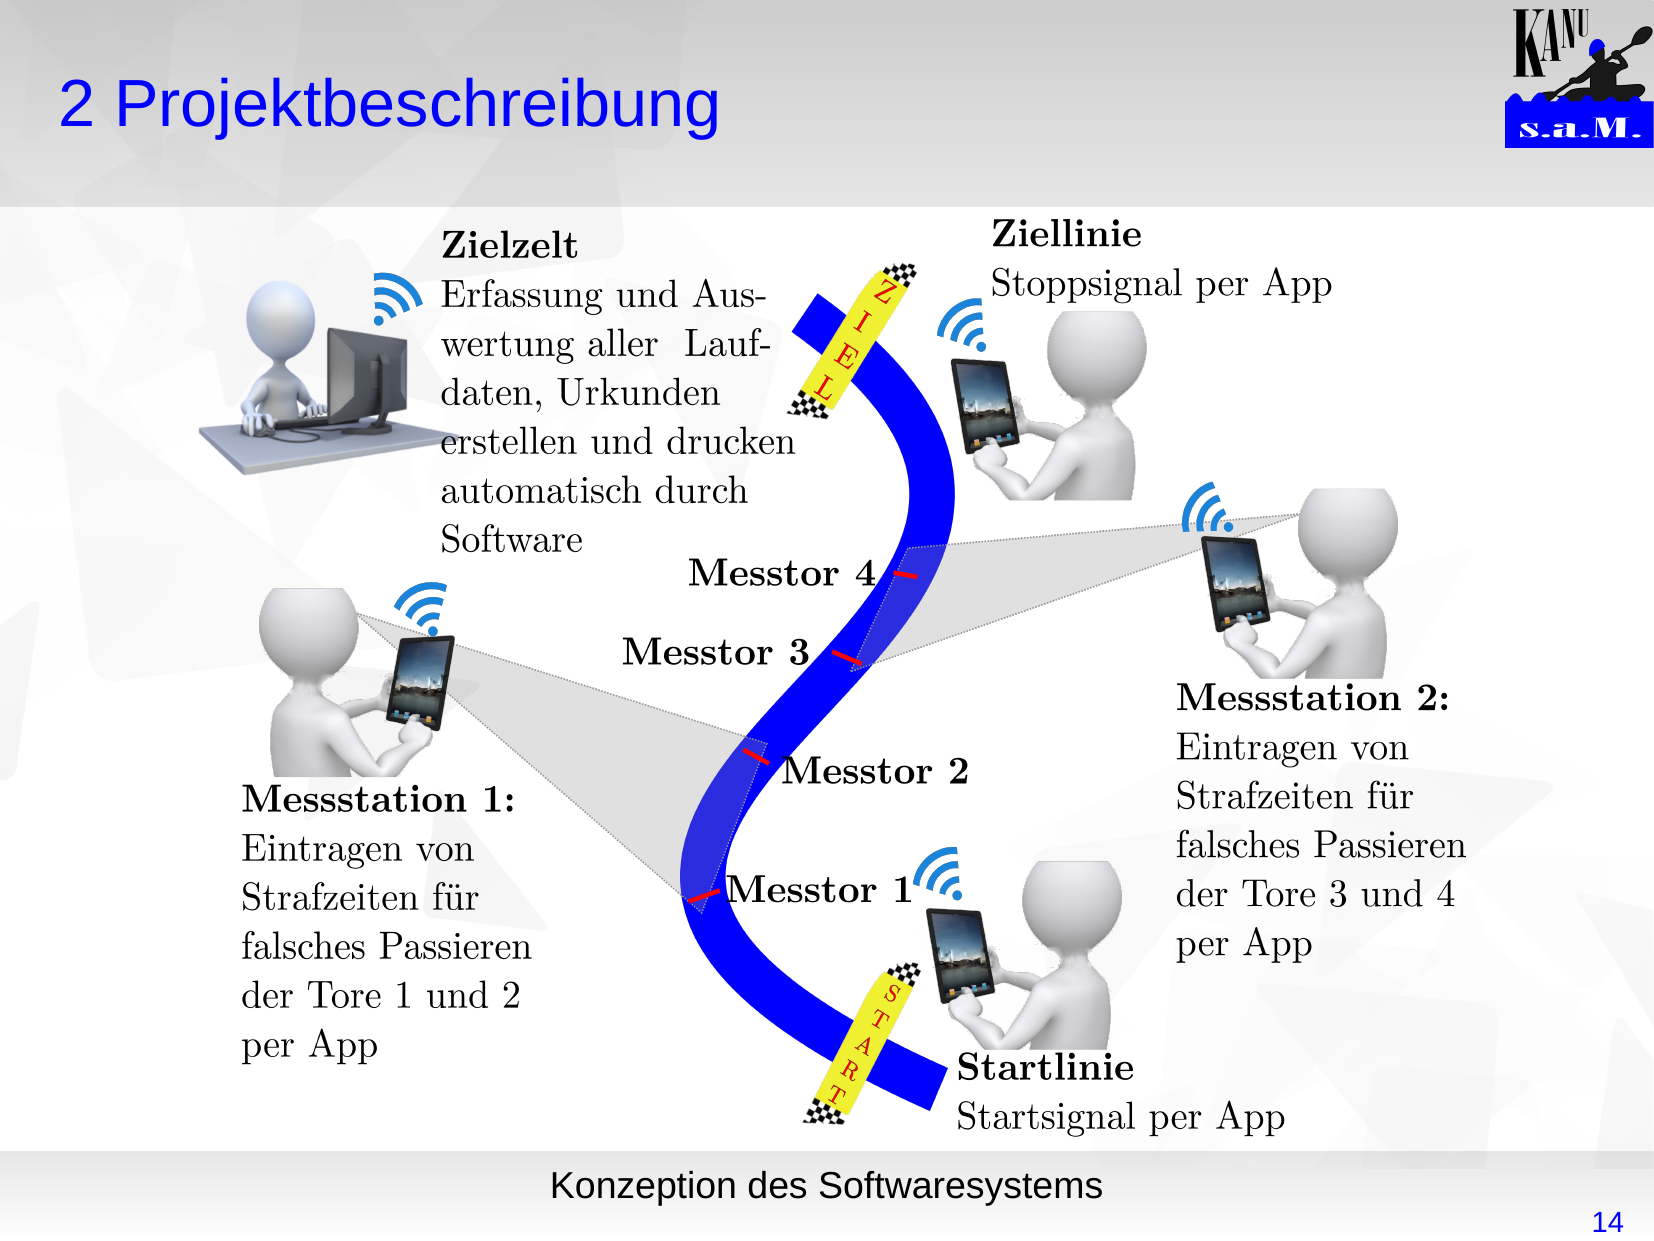

# 2 Projektbeschreibung
Konzeption des Softwaresystems
14